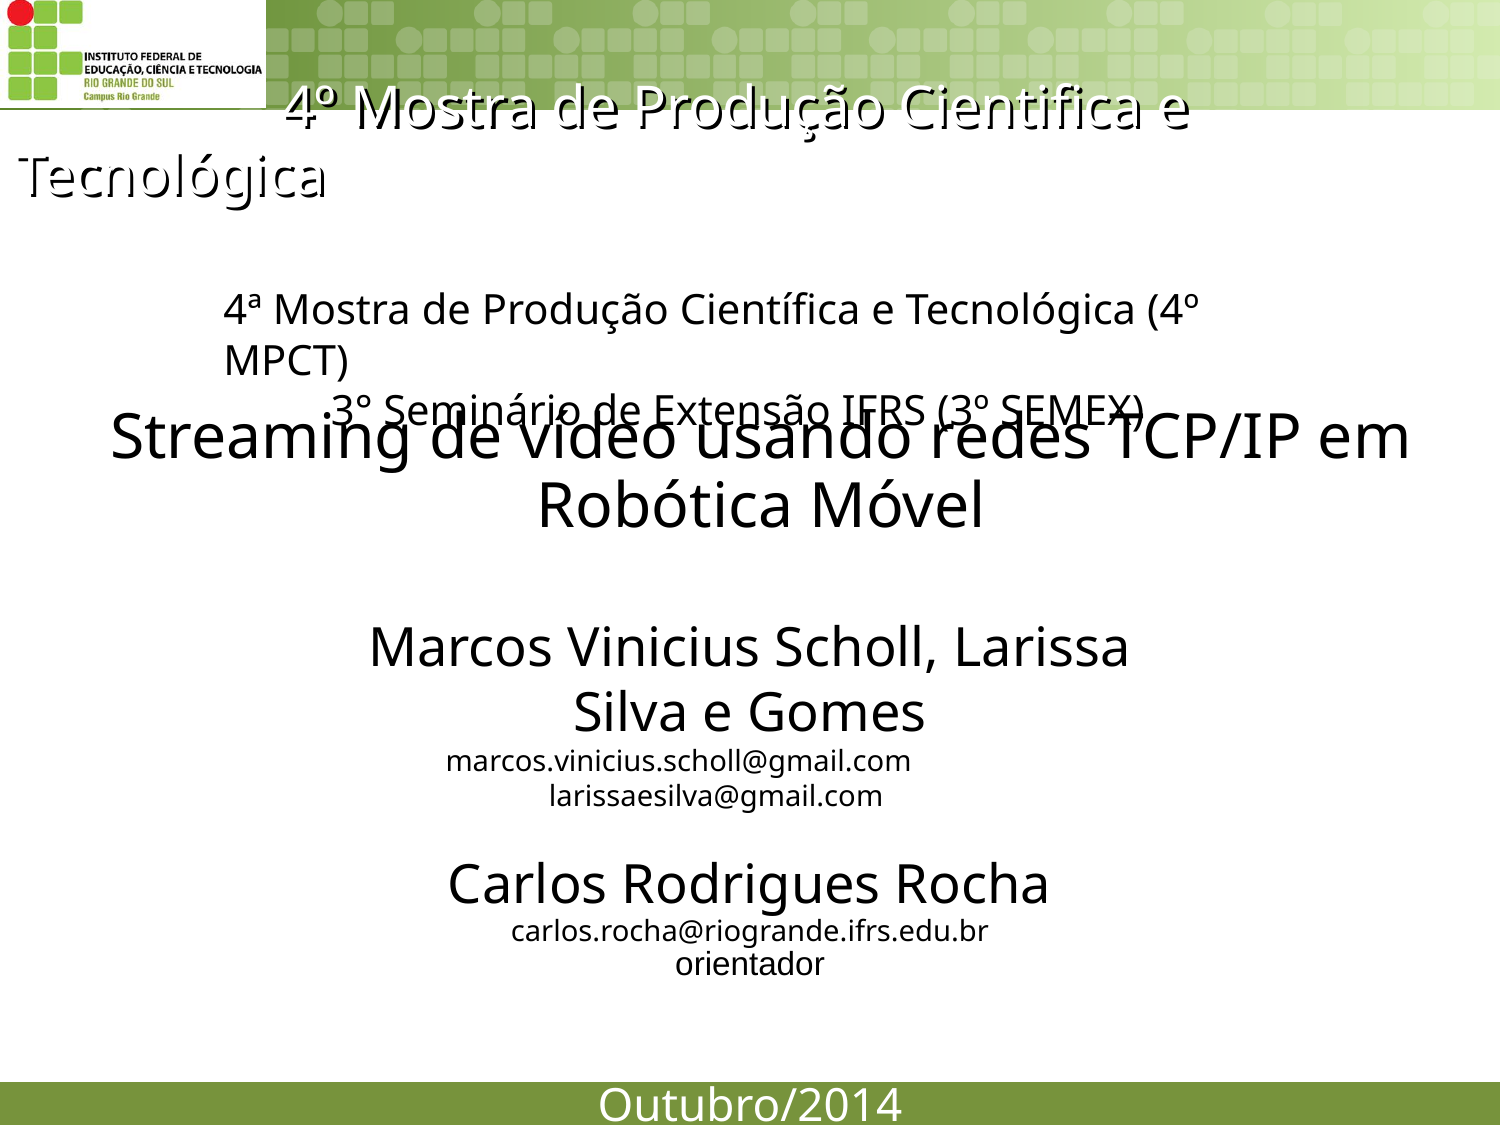

# 4º Mostra de Produção Cientifica e Tecnológica
4ª Mostra de Produção Científica e Tecnológica (4º MPCT)
 3° Seminário de Extensão IFRS (3º SEMEX)
Streaming de vídeo usando redes TCP/IP em Robótica Móvel
Marcos Vinicius Scholl, Larissa Silva e Gomes
marcos.vinicius.scholl@gmail.com larissaesilva@gmail.com
Carlos Rodrigues Rocha
carlos.rocha@riogrande.ifrs.edu.br
orientador
Outubro/2014